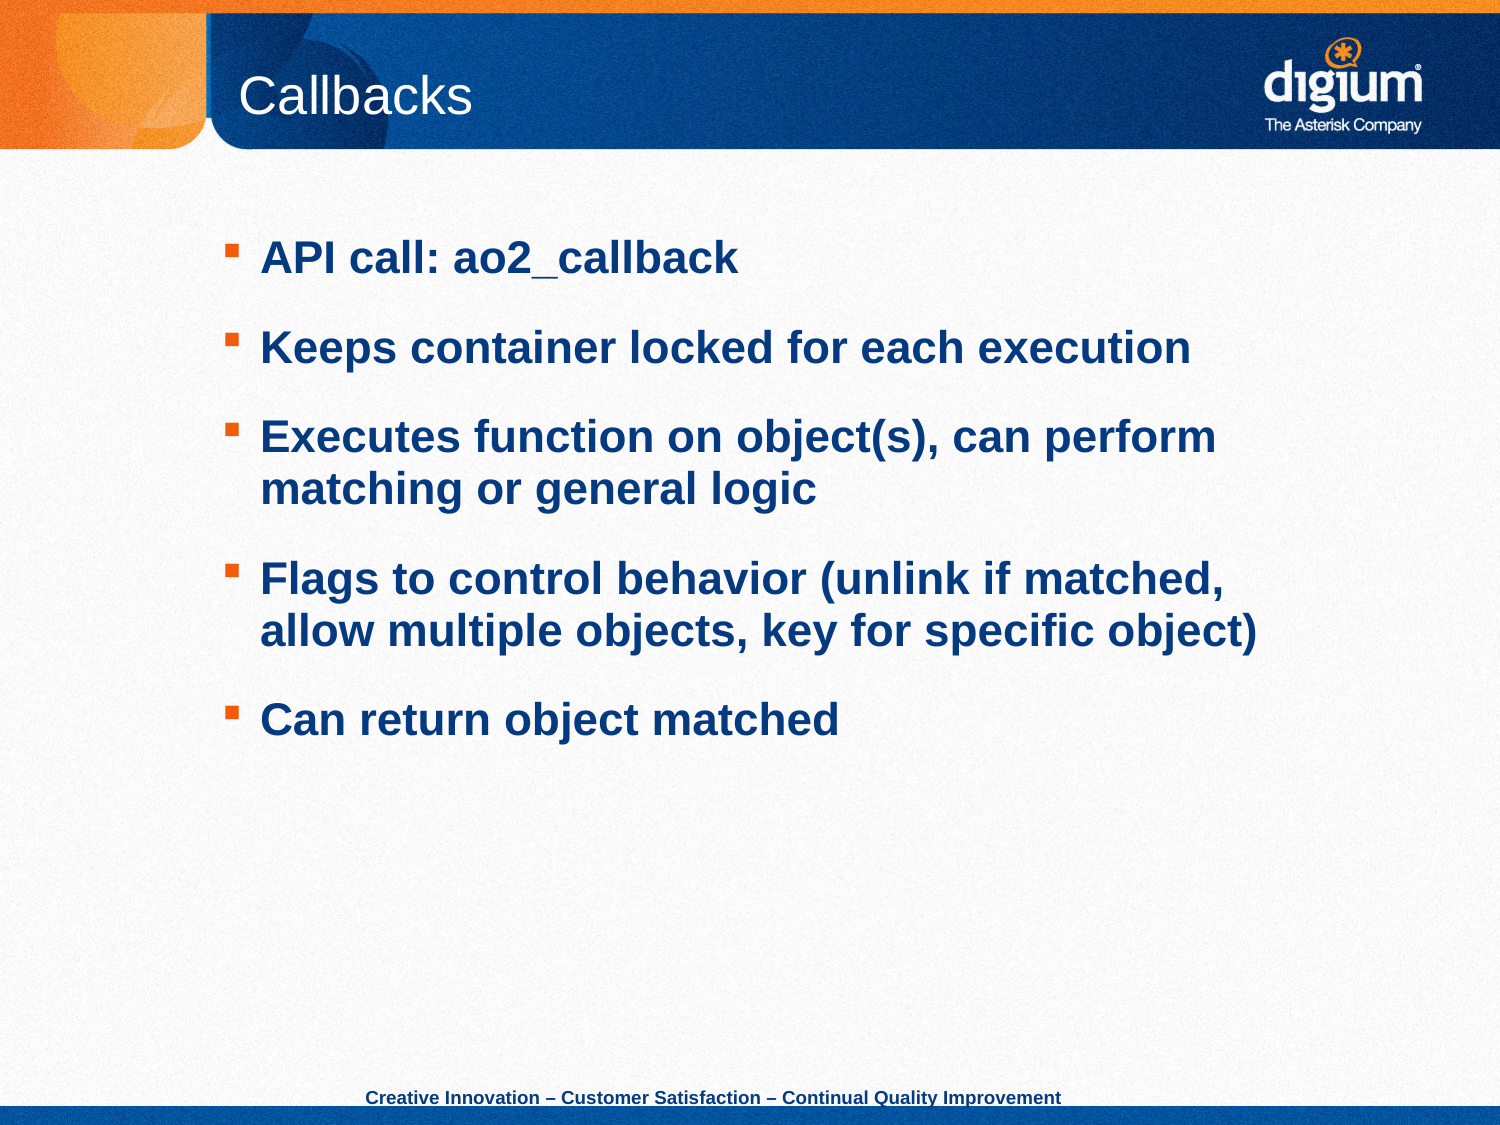

# Callbacks
API call: ao2_callback
Keeps container locked for each execution
Executes function on object(s), can perform matching or general logic
Flags to control behavior (unlink if matched, allow multiple objects, key for specific object)
Can return object matched